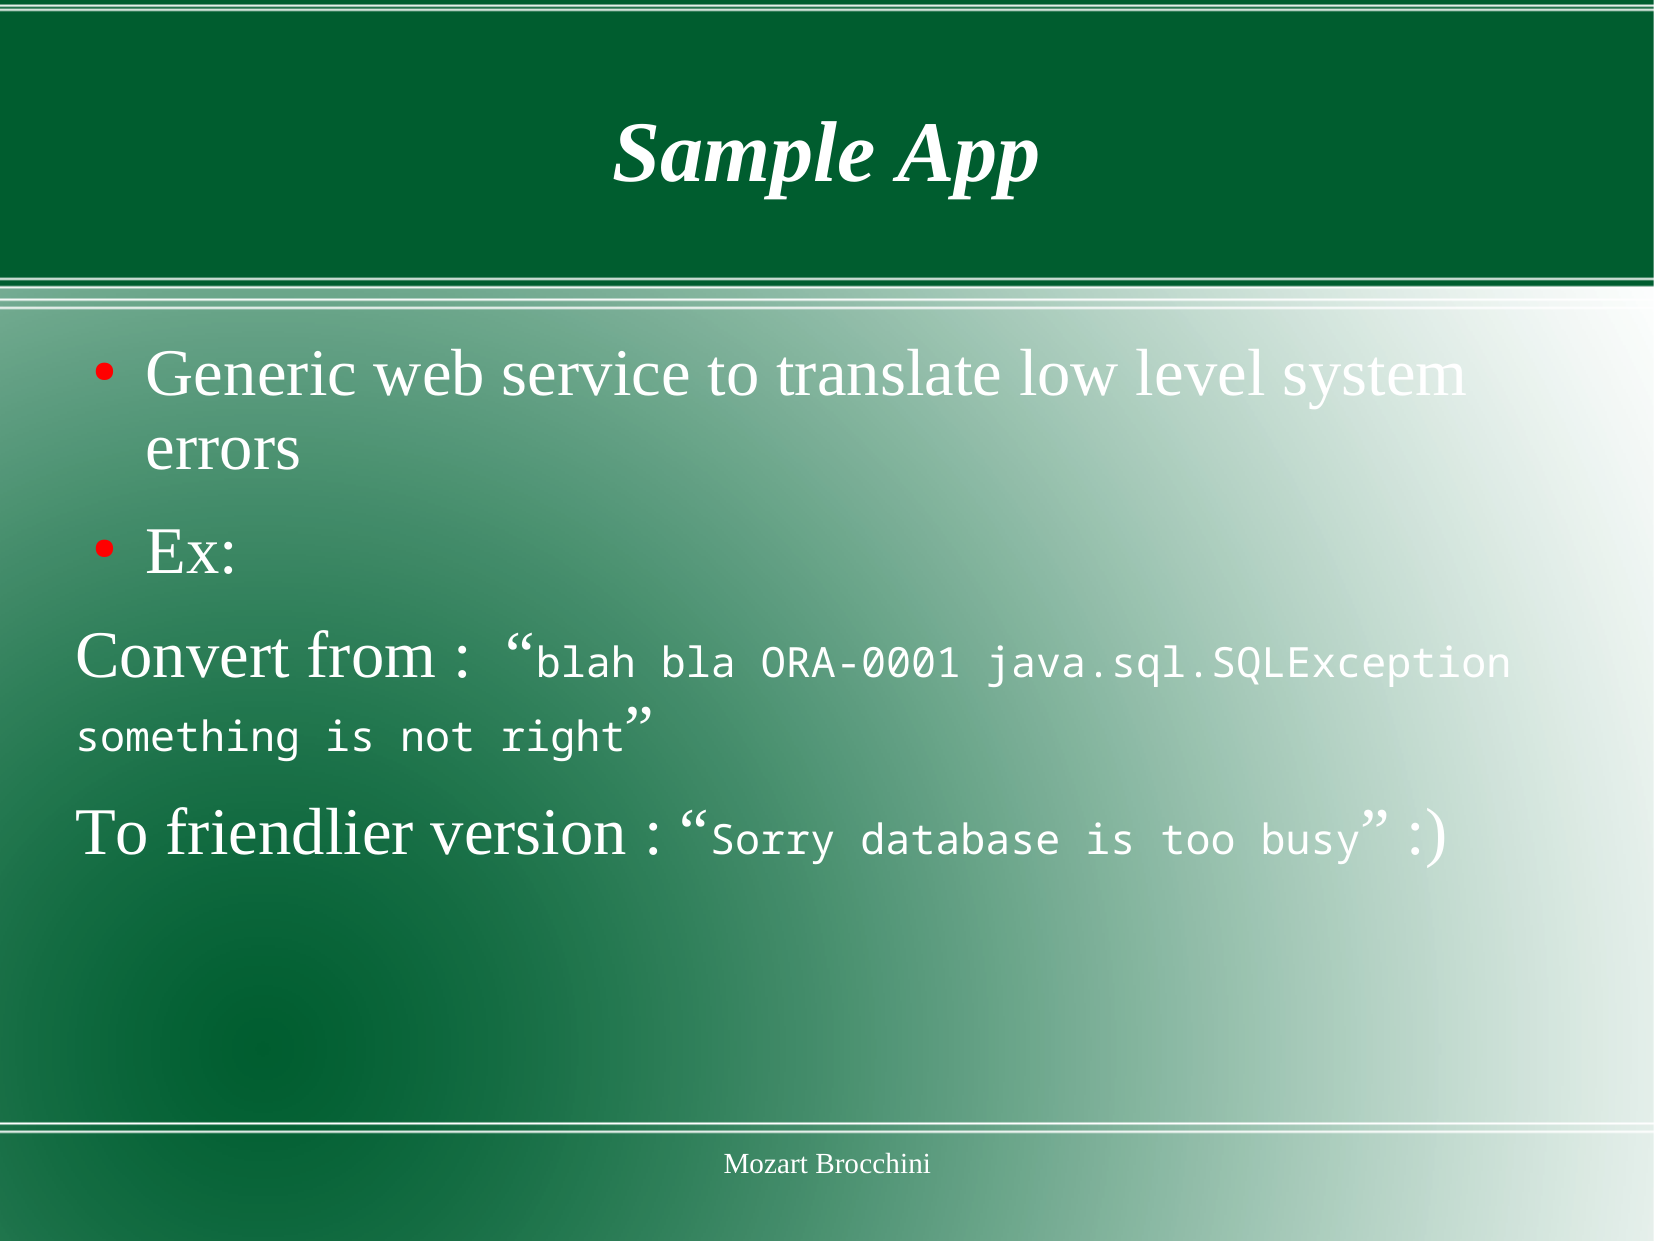

# Sample App
Generic web service to translate low level system errors
Ex:
Convert from : “blah bla ORA-0001 java.sql.SQLException something is not right”
To friendlier version : “Sorry database is too busy” :)